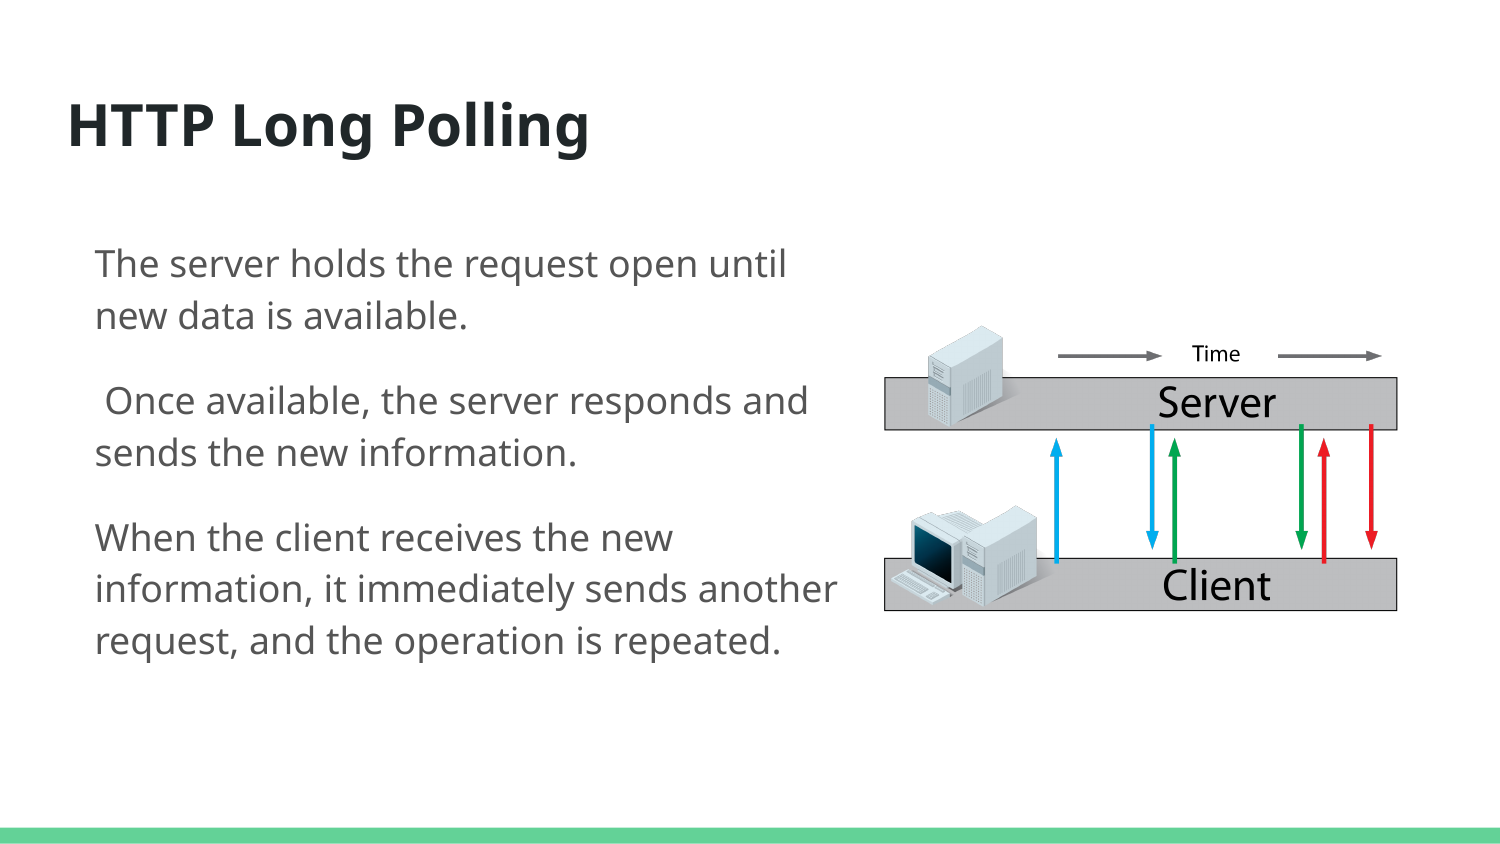

# HTTP Long Polling
The server holds the request open until new data is available.
 Once available, the server responds and sends the new information.
When the client receives the new information, it immediately sends another request, and the operation is repeated.